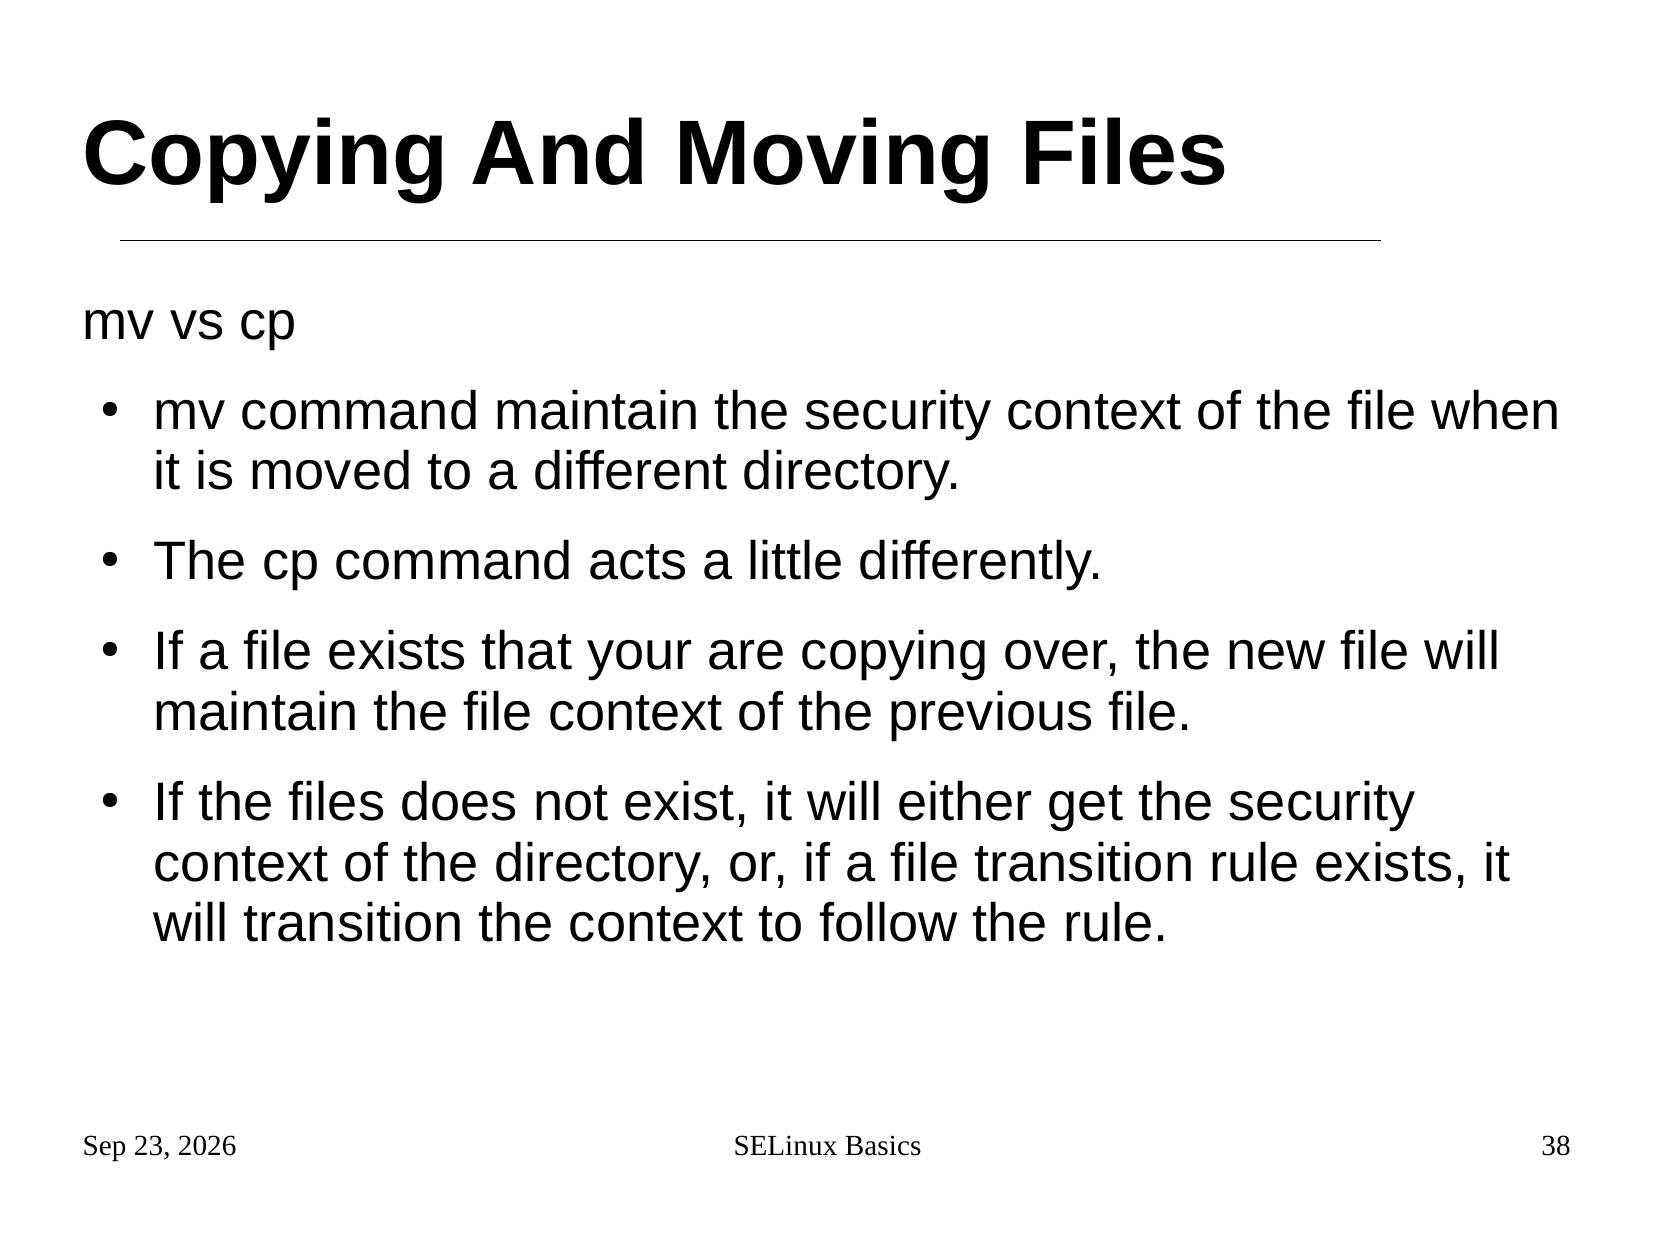

# Copying And Moving Files
mv vs cp
mv command maintain the security context of the file when it is moved to a different directory.
The cp command acts a little differently.
If a file exists that your are copying over, the new file will maintain the file context of the previous file.
If the files does not exist, it will either get the security context of the directory, or, if a file transition rule exists, it will transition the context to follow the rule.
SELinux Basics
38